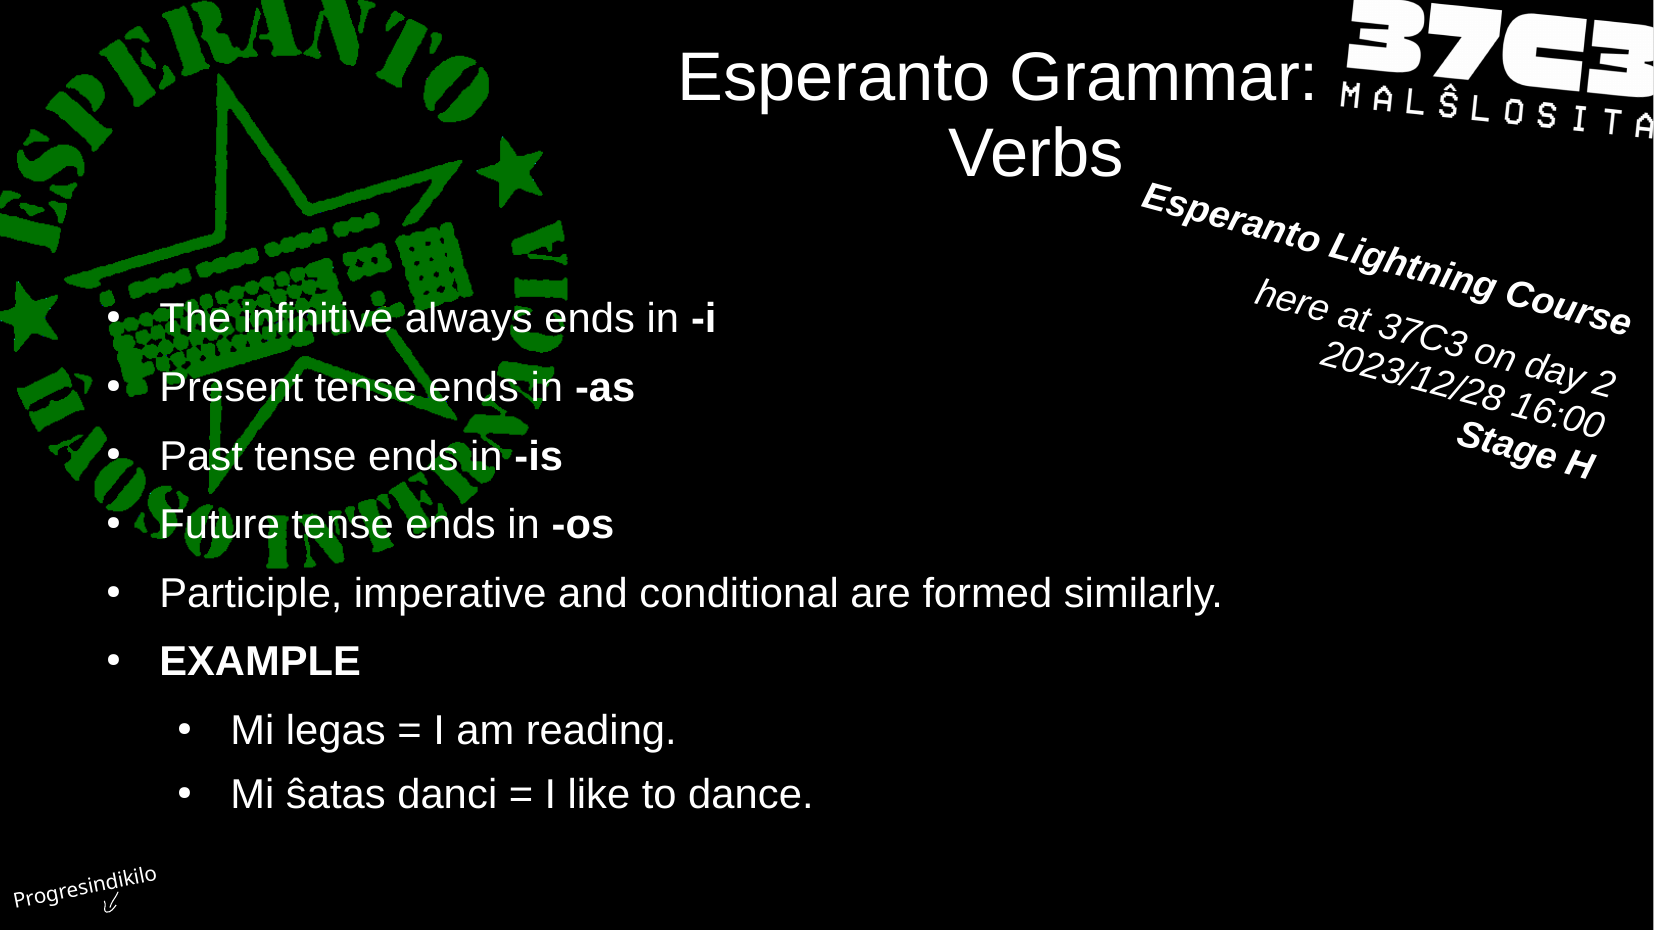

# Esperanto Grammar: Verbs
Esperanto Lightning Course
here at 37C3 on day 2
2023/12/28 16:00
Stage H
The infinitive always ends in -i
Present tense ends in -as
Past tense ends in -is
Future tense ends in -os
Participle, imperative and conditional are formed similarly.
EXAMPLE
Mi legas = I am reading.
Mi ŝatas danci = I like to dance.